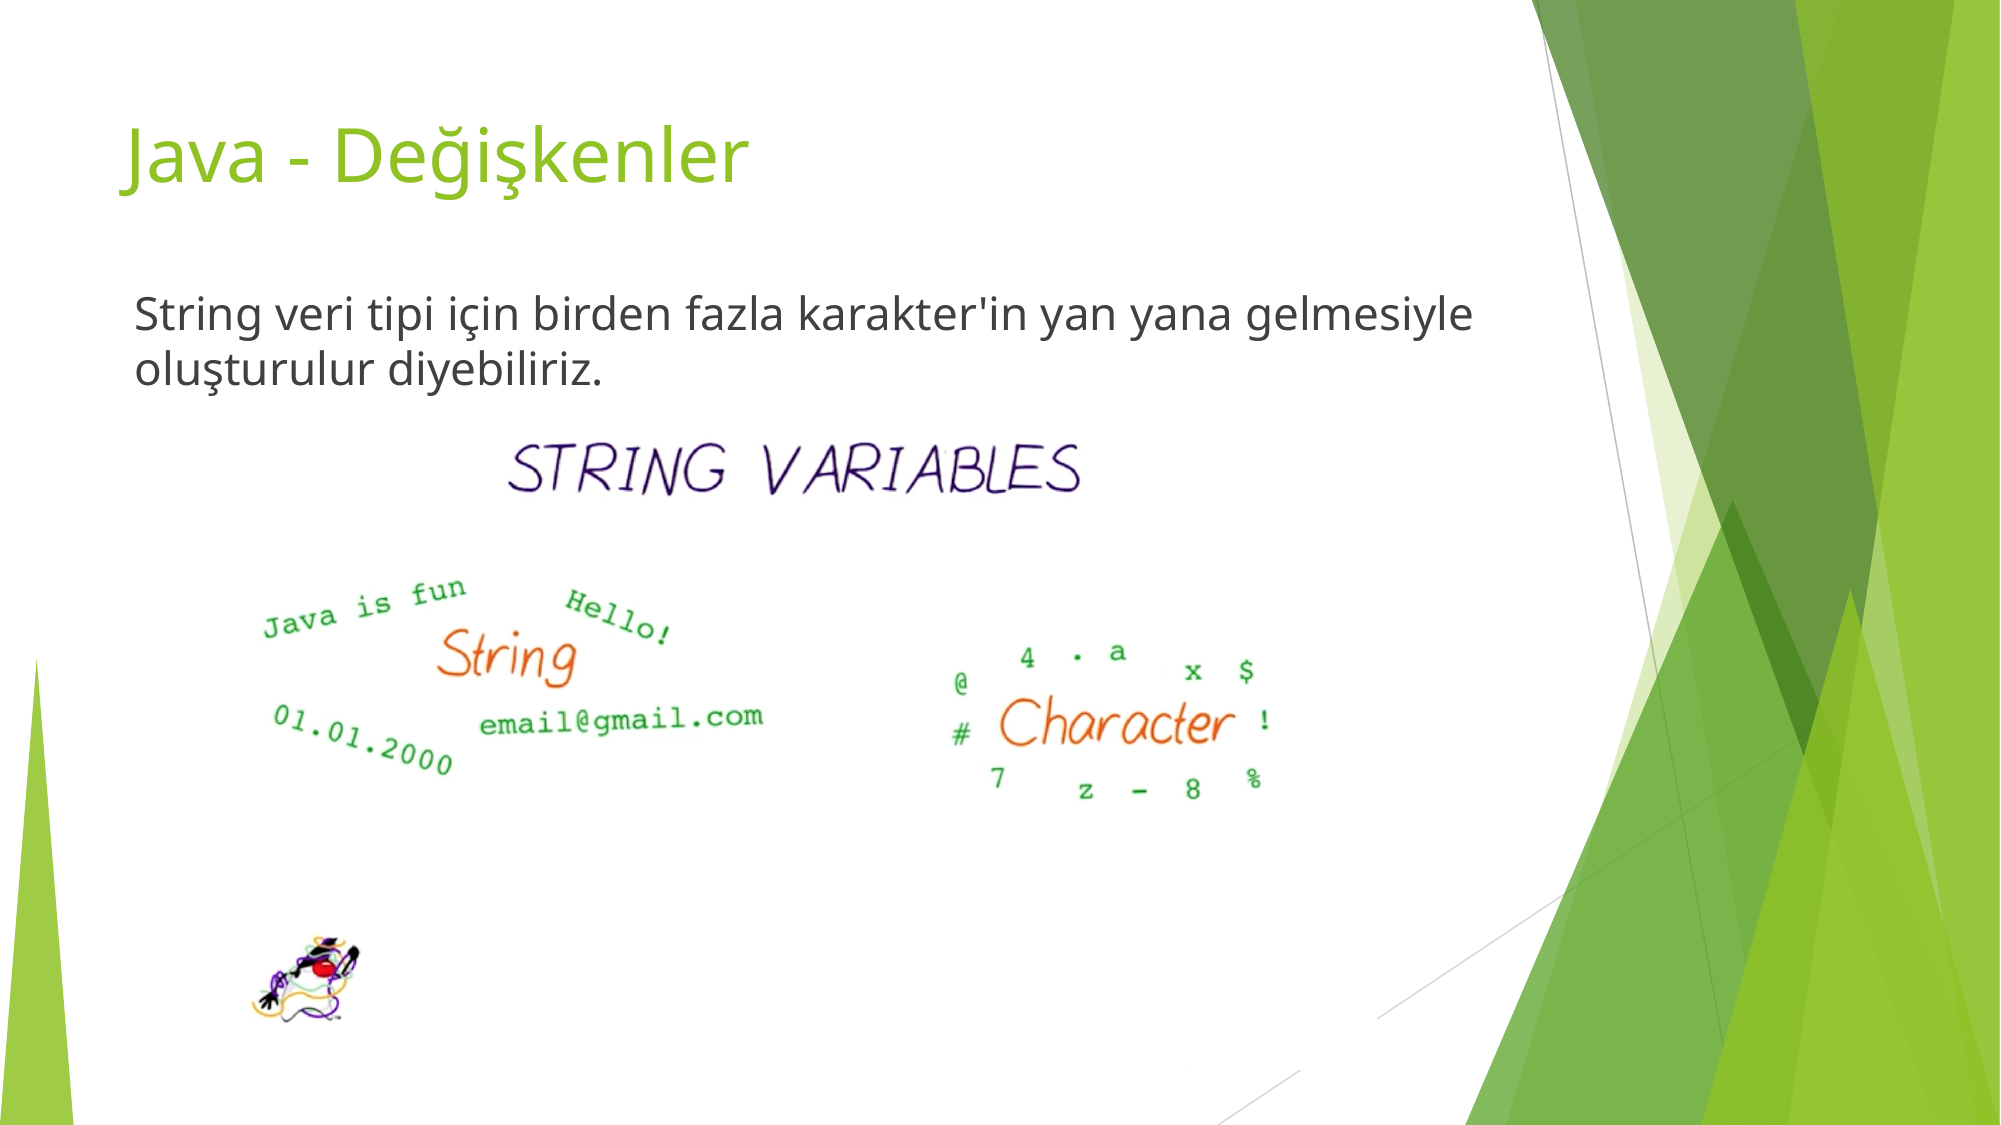

# Java - Değişkenler
String veri tipi için birden fazla karakter'in yan yana gelmesiyle oluşturulur diyebiliriz.